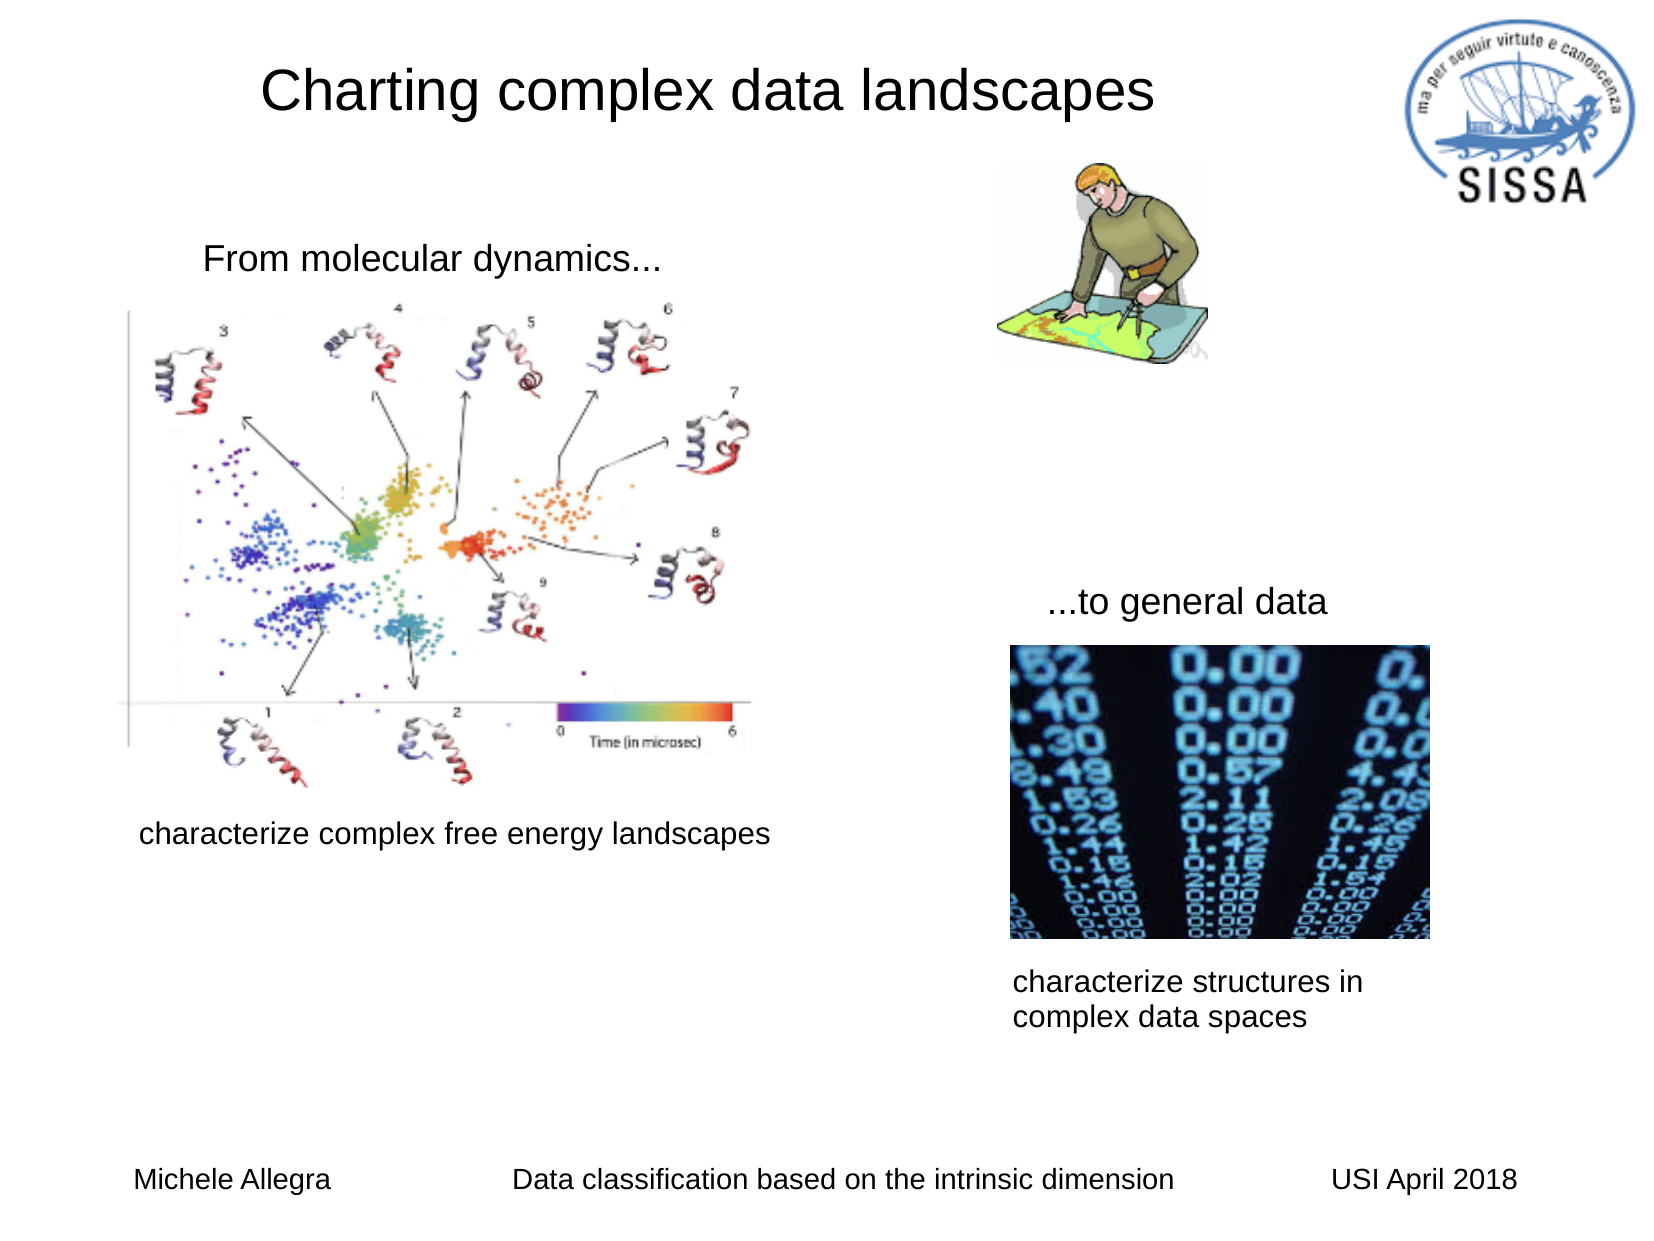

# Charting complex data landscapes
 From molecular dynamics...
 ...to general data
characterize complex free energy landscapes
characterize structures in complex data spaces
Michele Allegra Data classification based on the intrinsic dimension USI April 2018